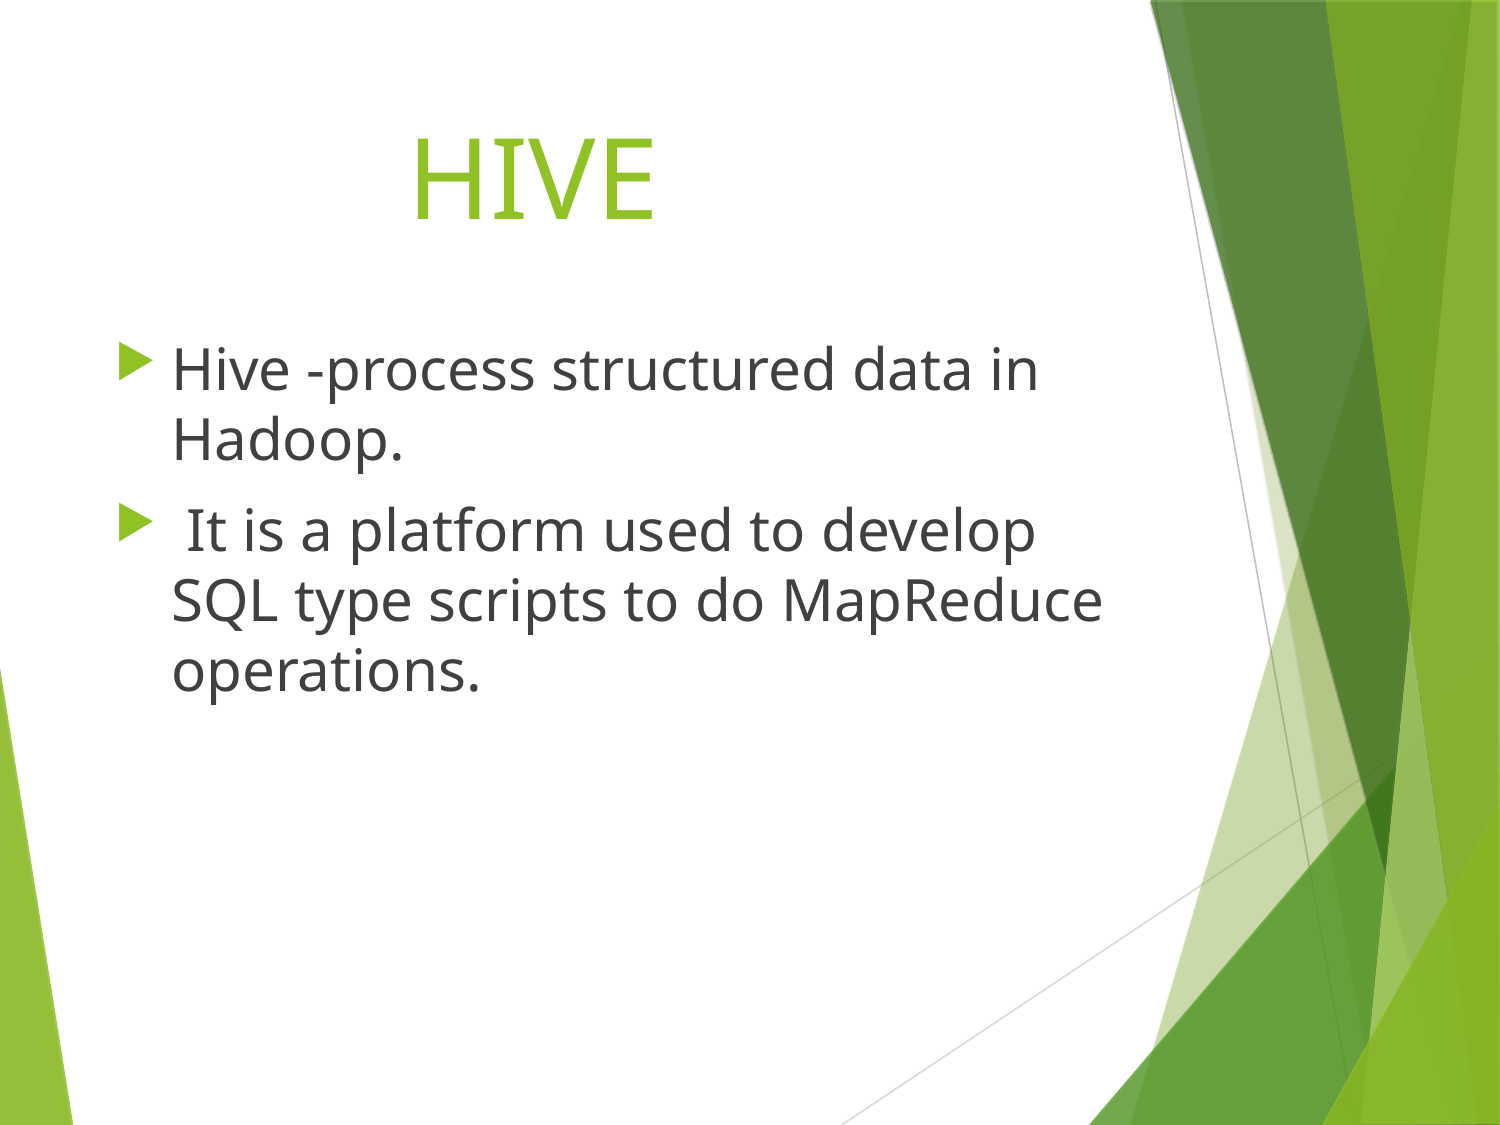

# HIVE
Hive -process structured data in Hadoop.
 It is a platform used to develop SQL type scripts to do MapReduce operations.